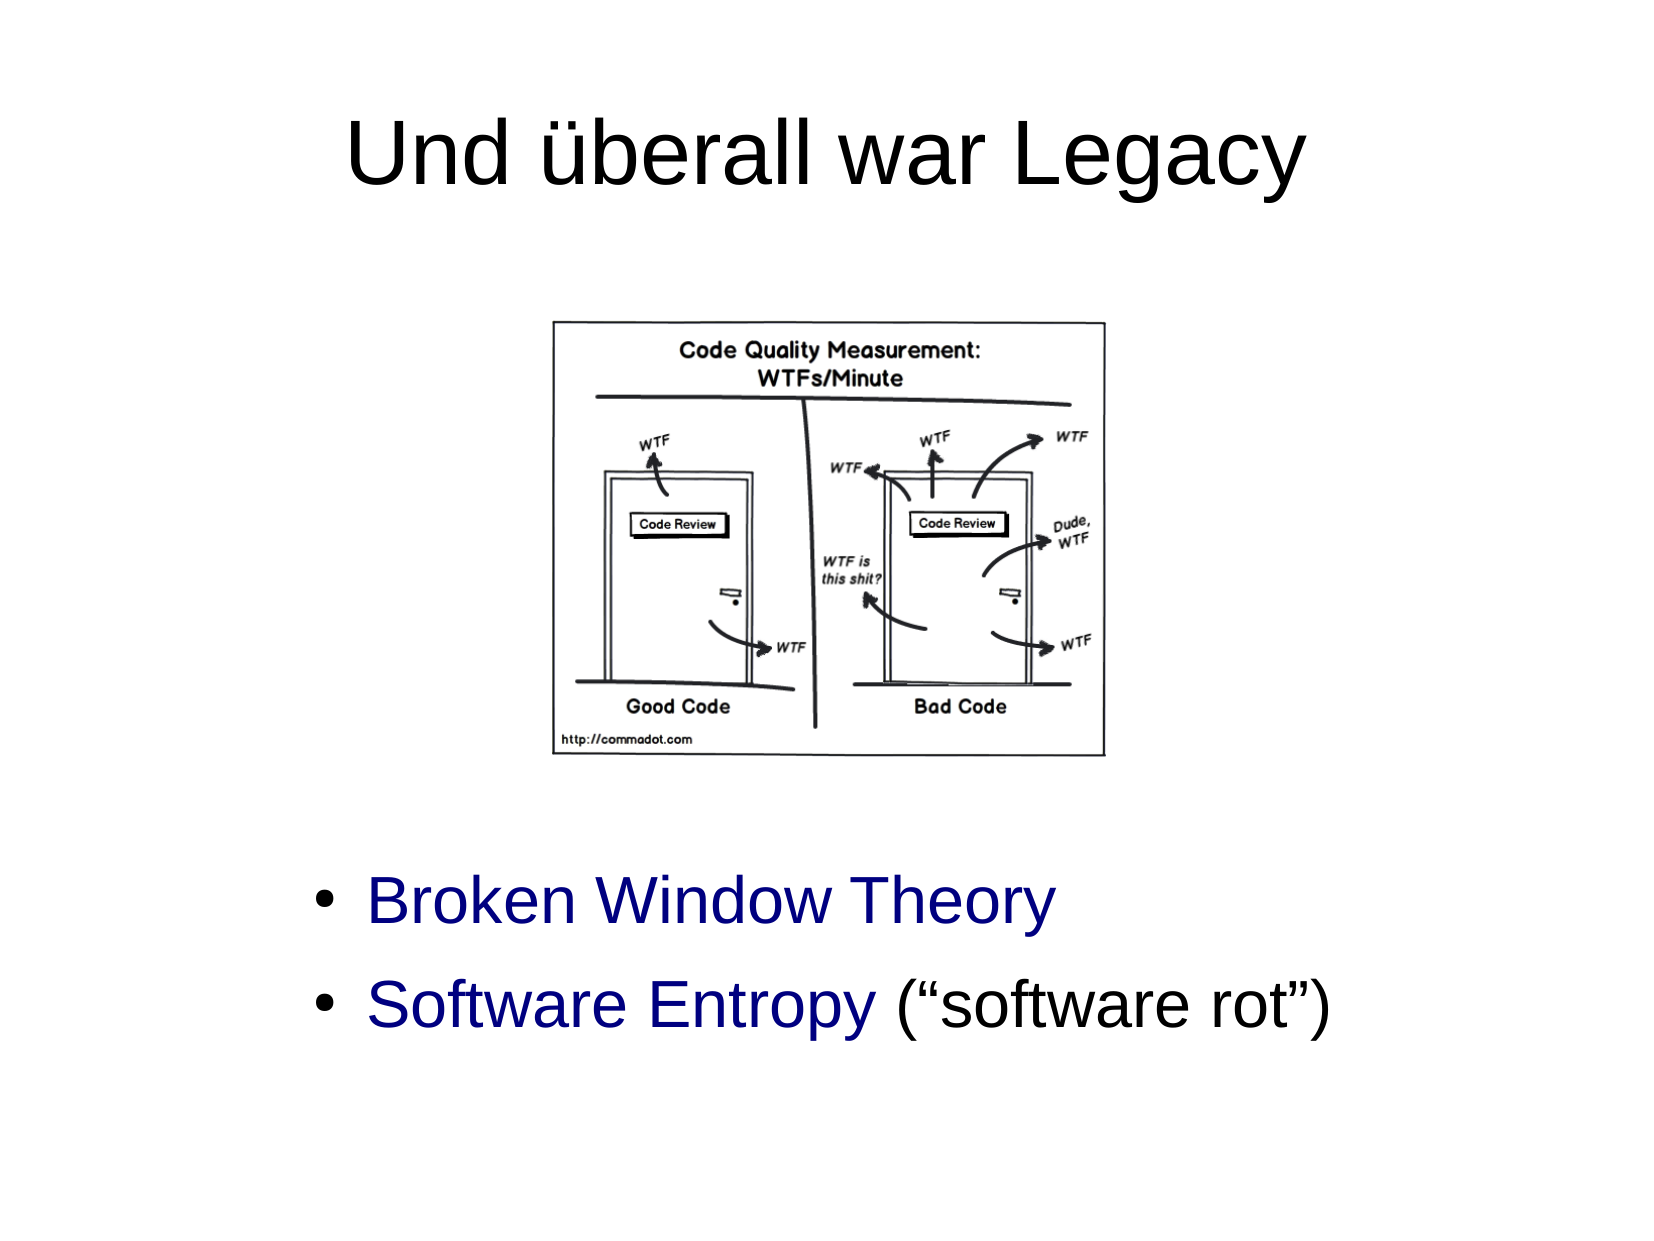

# Und überall war Legacy
Broken Window Theory
Software Entropy (“software rot”)